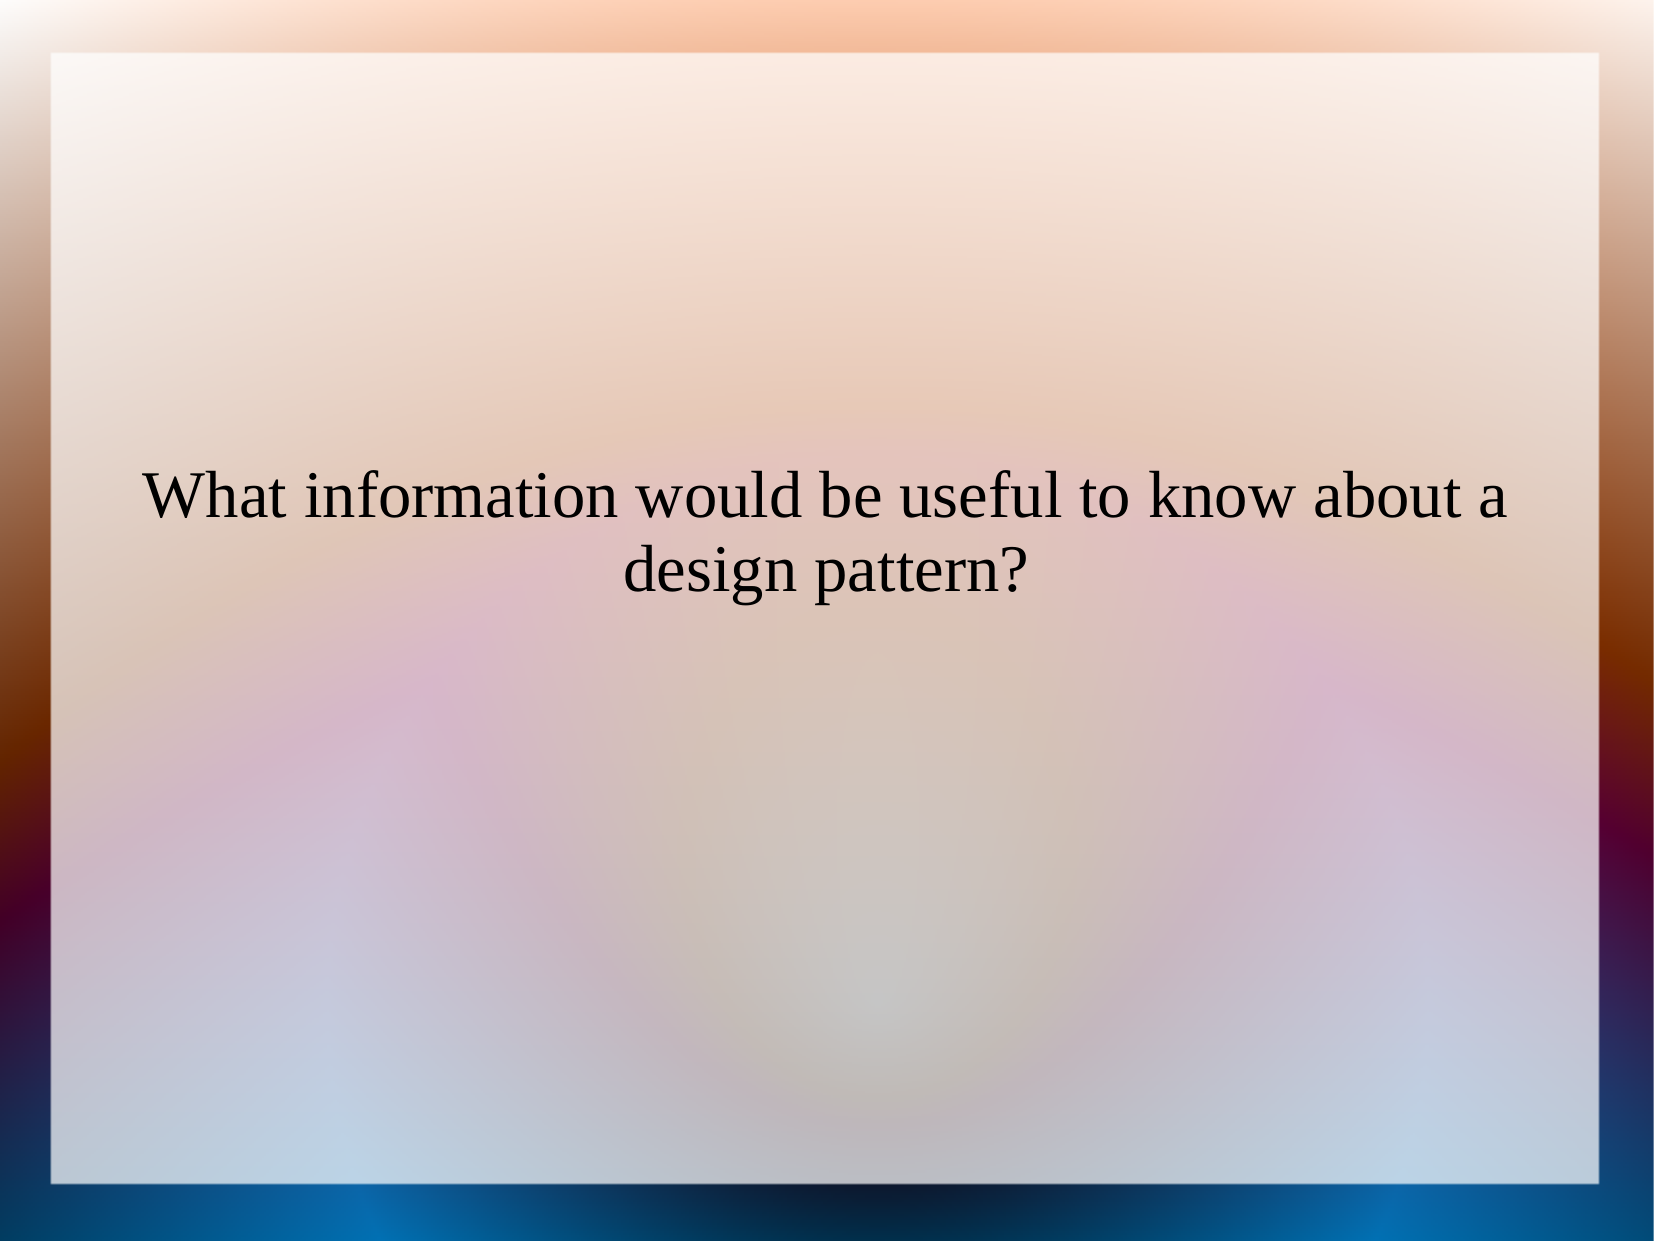

# What information would be useful to know about a design pattern?